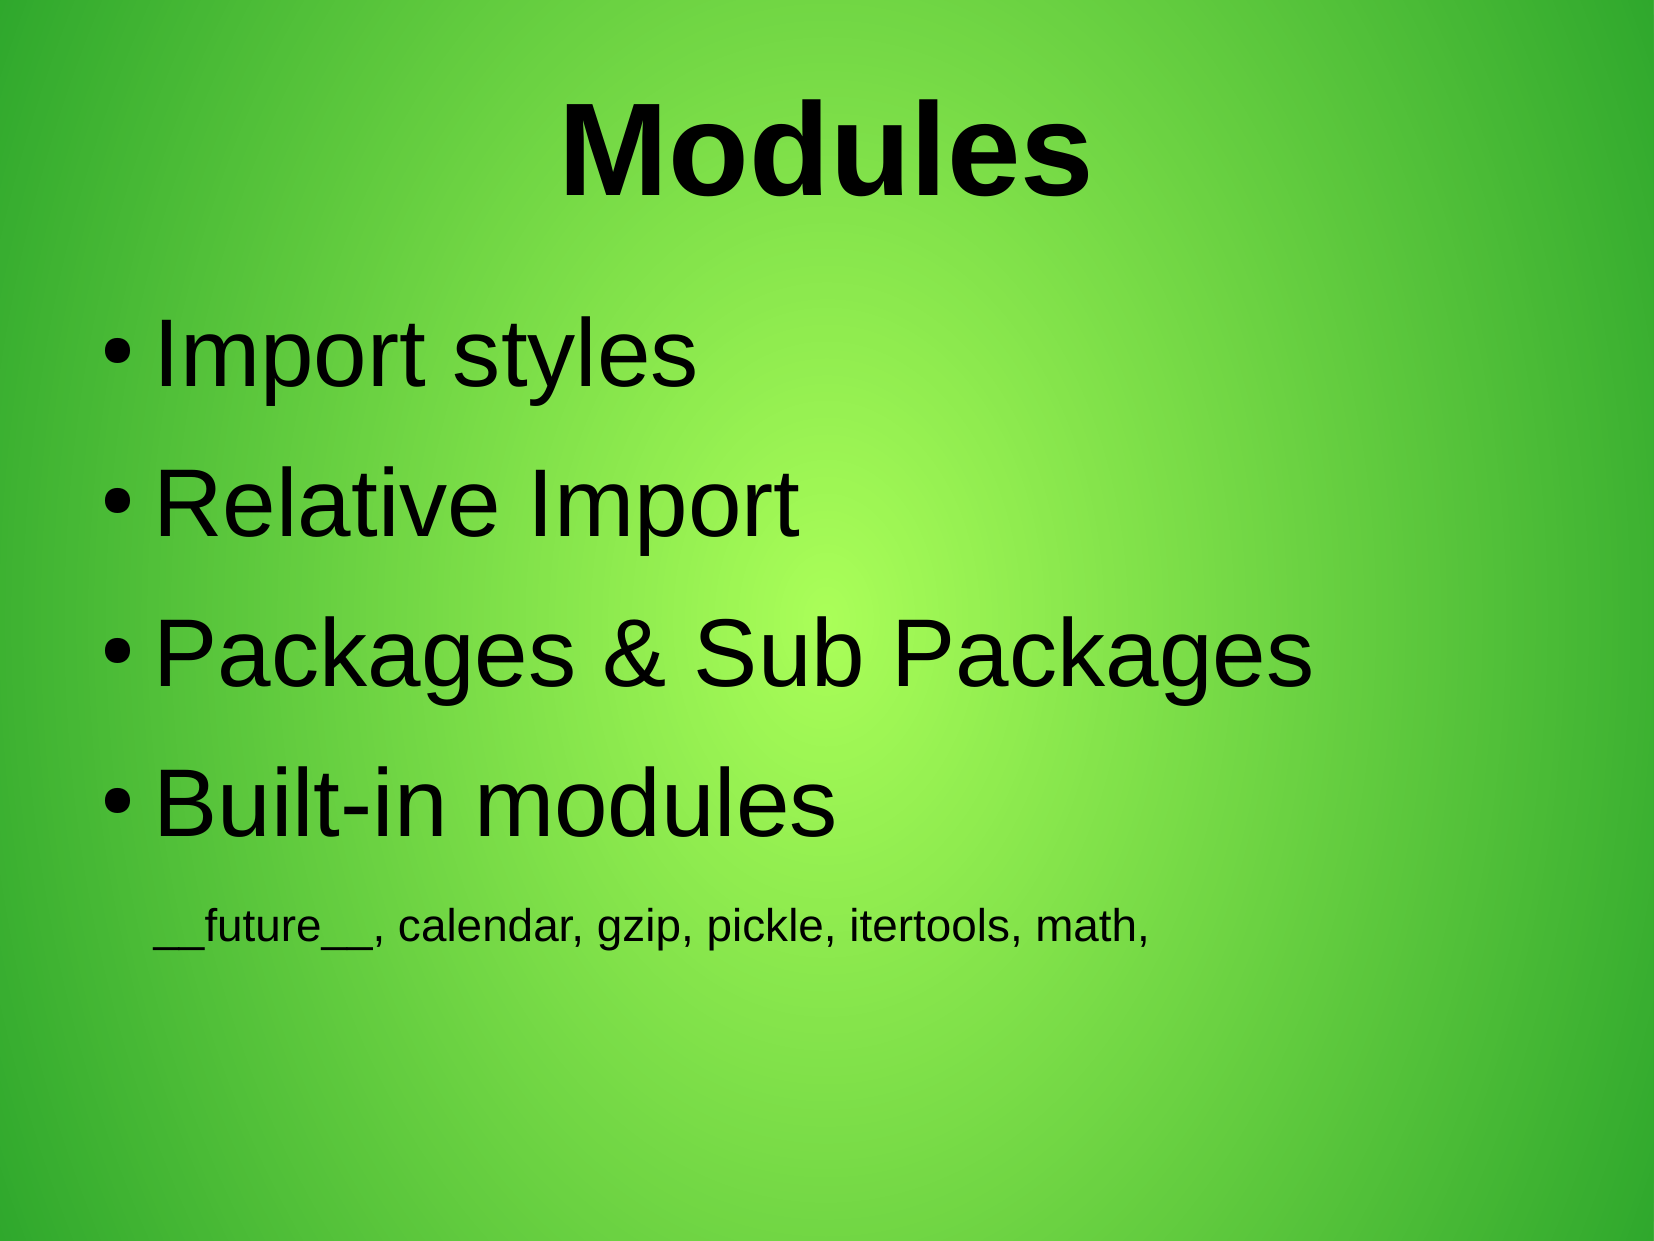

# Modules
Import styles
Relative Import
Packages & Sub Packages
Built-in modules
__future__, calendar, gzip, pickle, itertools, math,